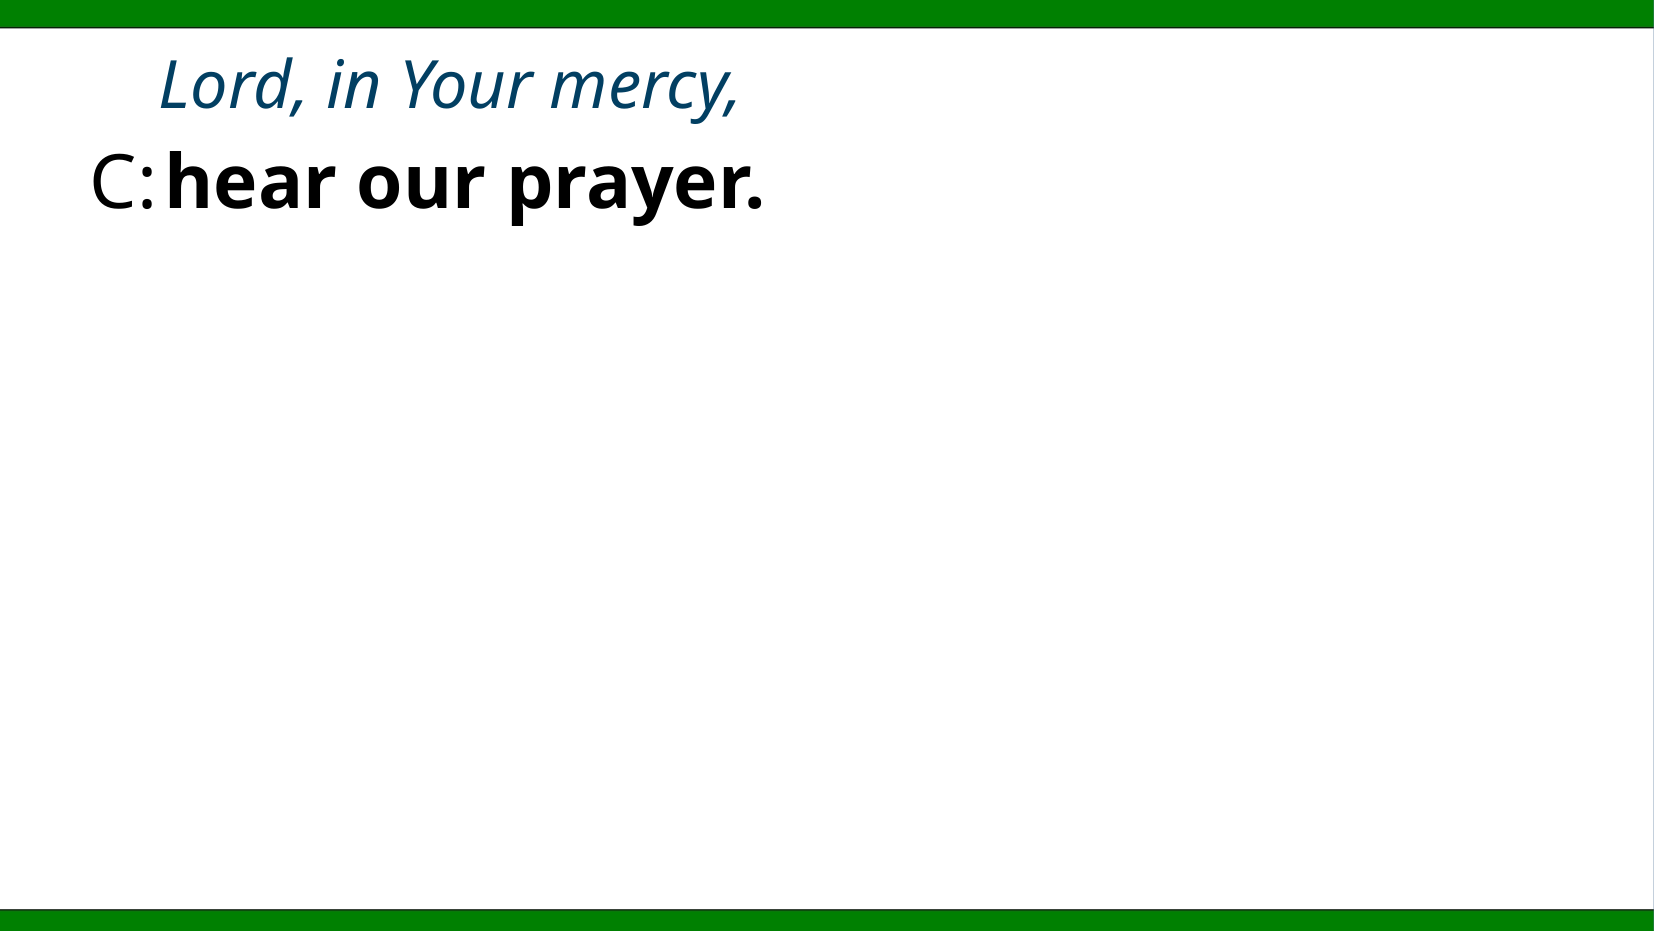

Lord, in Your mercy,
C:	hear our prayer.